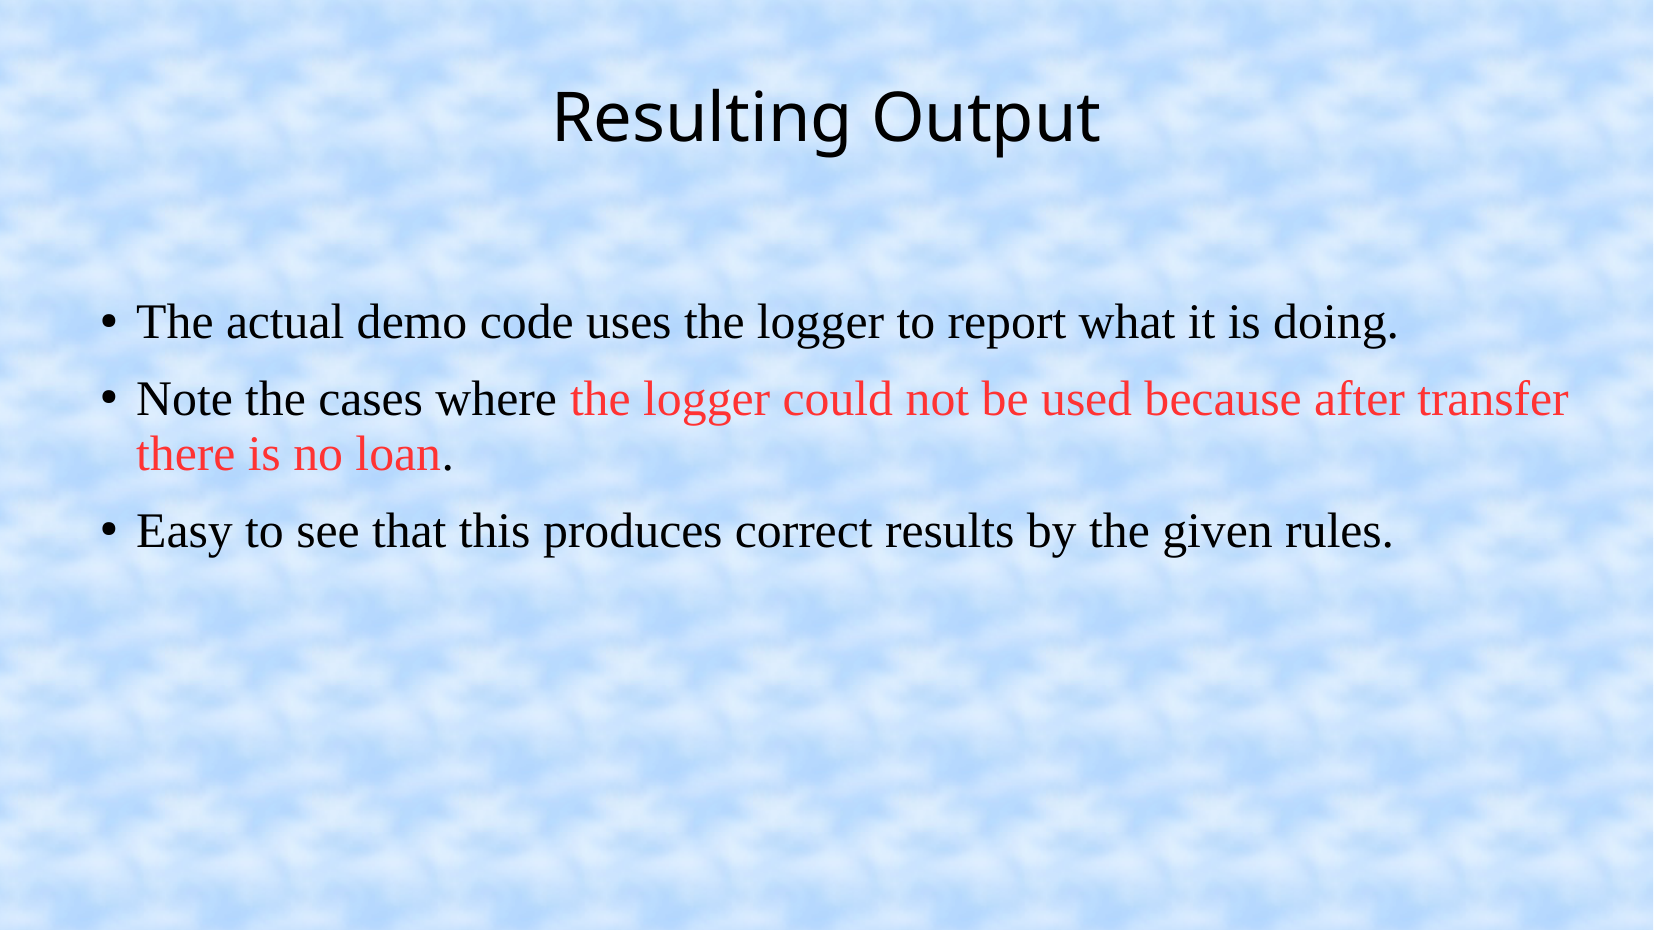

# Resulting Output
The actual demo code uses the logger to report what it is doing.
Note the cases where the logger could not be used because after transfer there is no loan.
Easy to see that this produces correct results by the given rules.